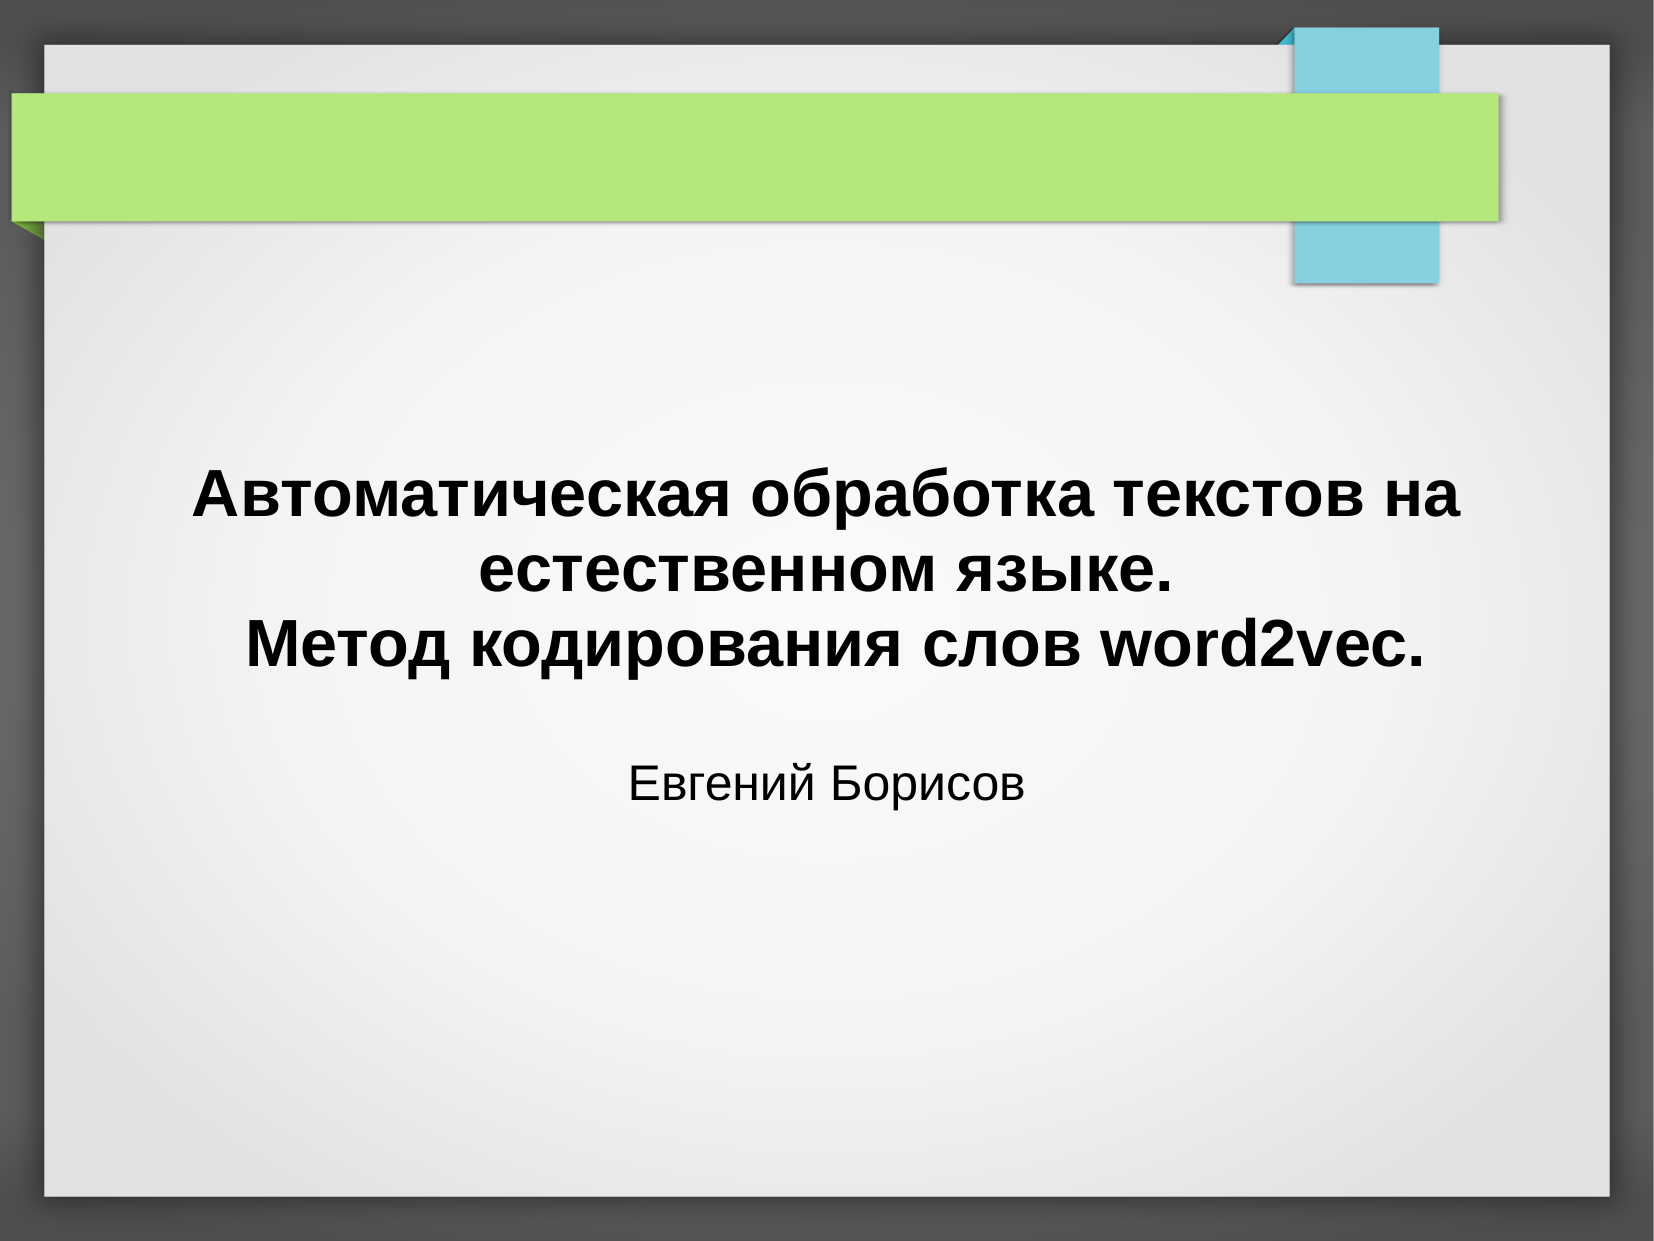

# Автоматическая обработка текстов на естественном языке.
 Метод кодирования слов word2vec.
Евгений Борисов